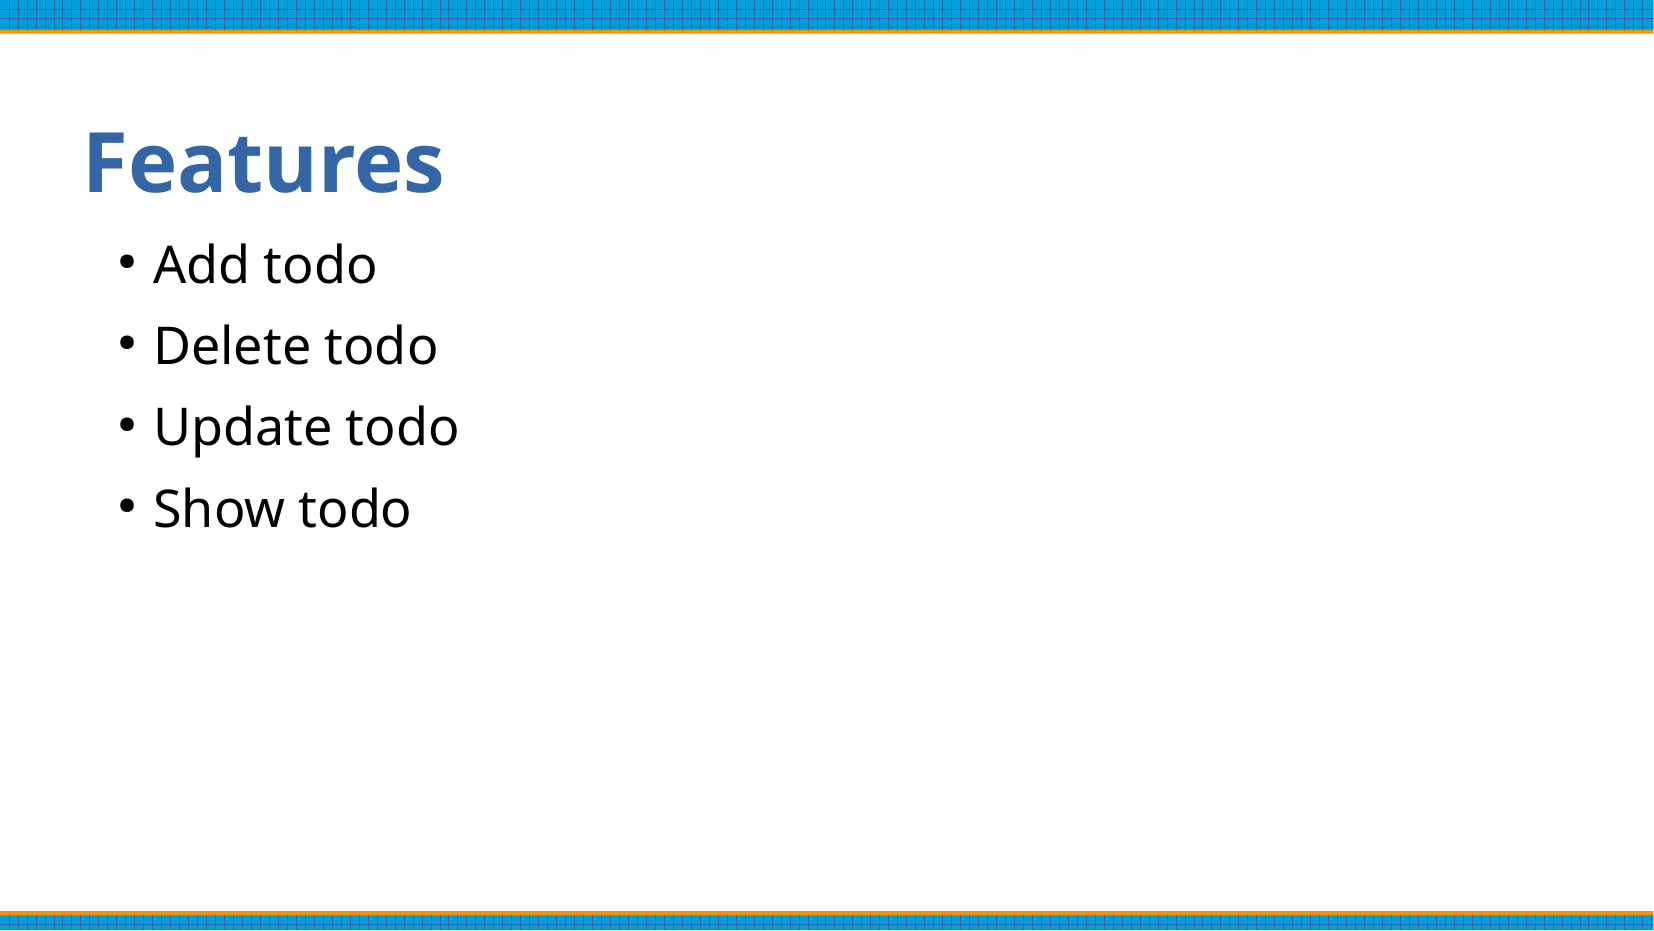

# Features
Add todo
Delete todo
Update todo
Show todo